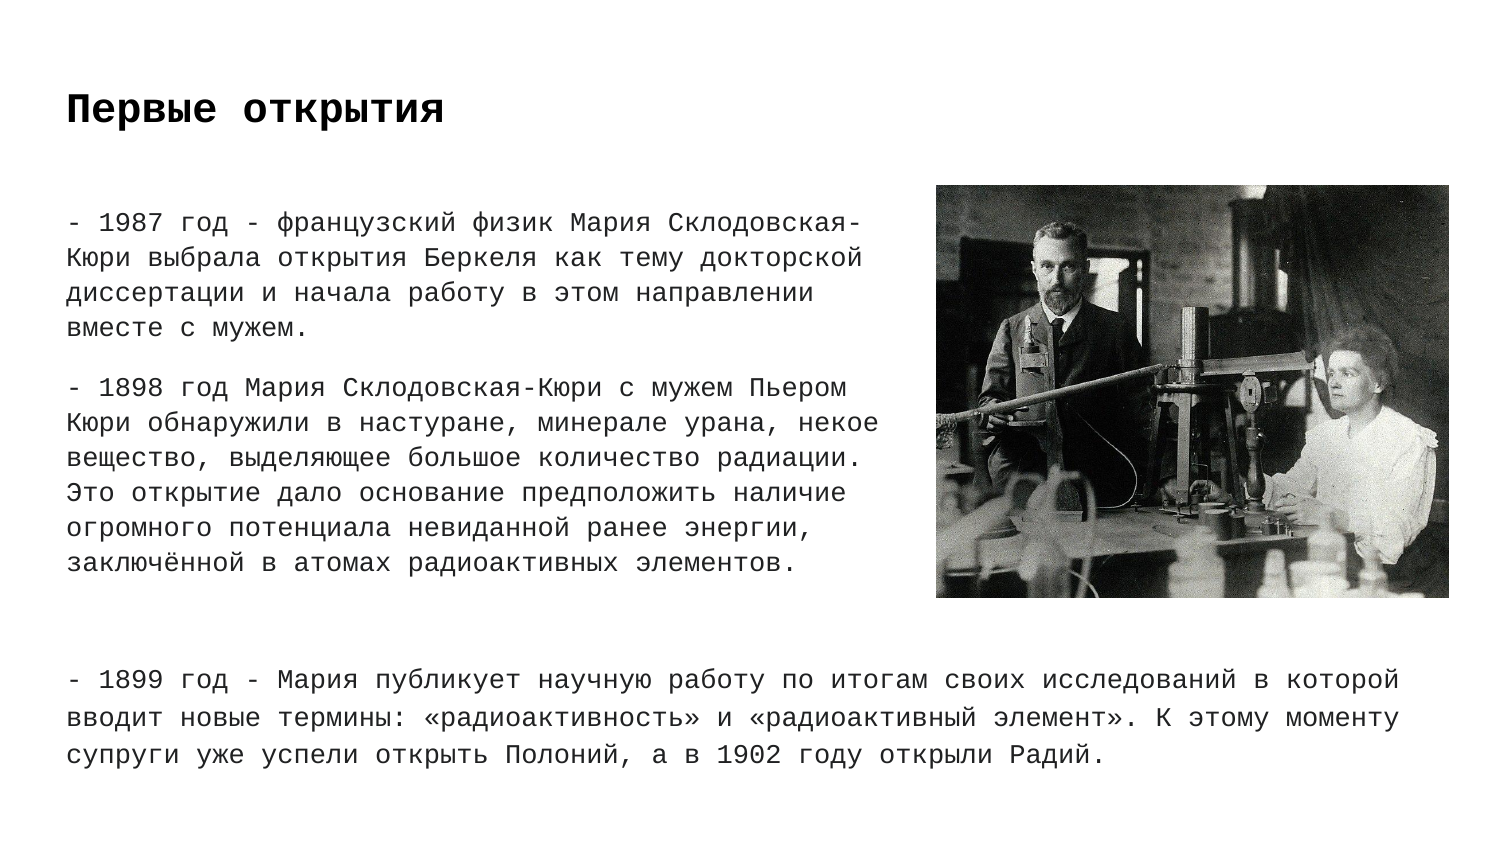

# Первые открытия
- 1987 год - французский физик Мария Склодовская-Кюри выбрала открытия Беркеля как тему докторской диссертации и начала работу в этом направлении вместе с мужем.
- 1898 год Мария Склодовская-Кюри с мужем Пьером Кюри обнаружили в настуране, минерале урана, некое вещество, выделяющее большое количество радиации. Это открытие дало основание предположить наличие огромного потенциала невиданной ранее энергии, заключённой в атомах радиоактивных элементов.
- 1899 год - Мария публикует научную работу по итогам своих исследований в которой вводит новые термины: «радиоактивность» и «радиоактивный элемент». К этому моменту супруги уже успели открыть Полоний, а в 1902 году открыли Радий.